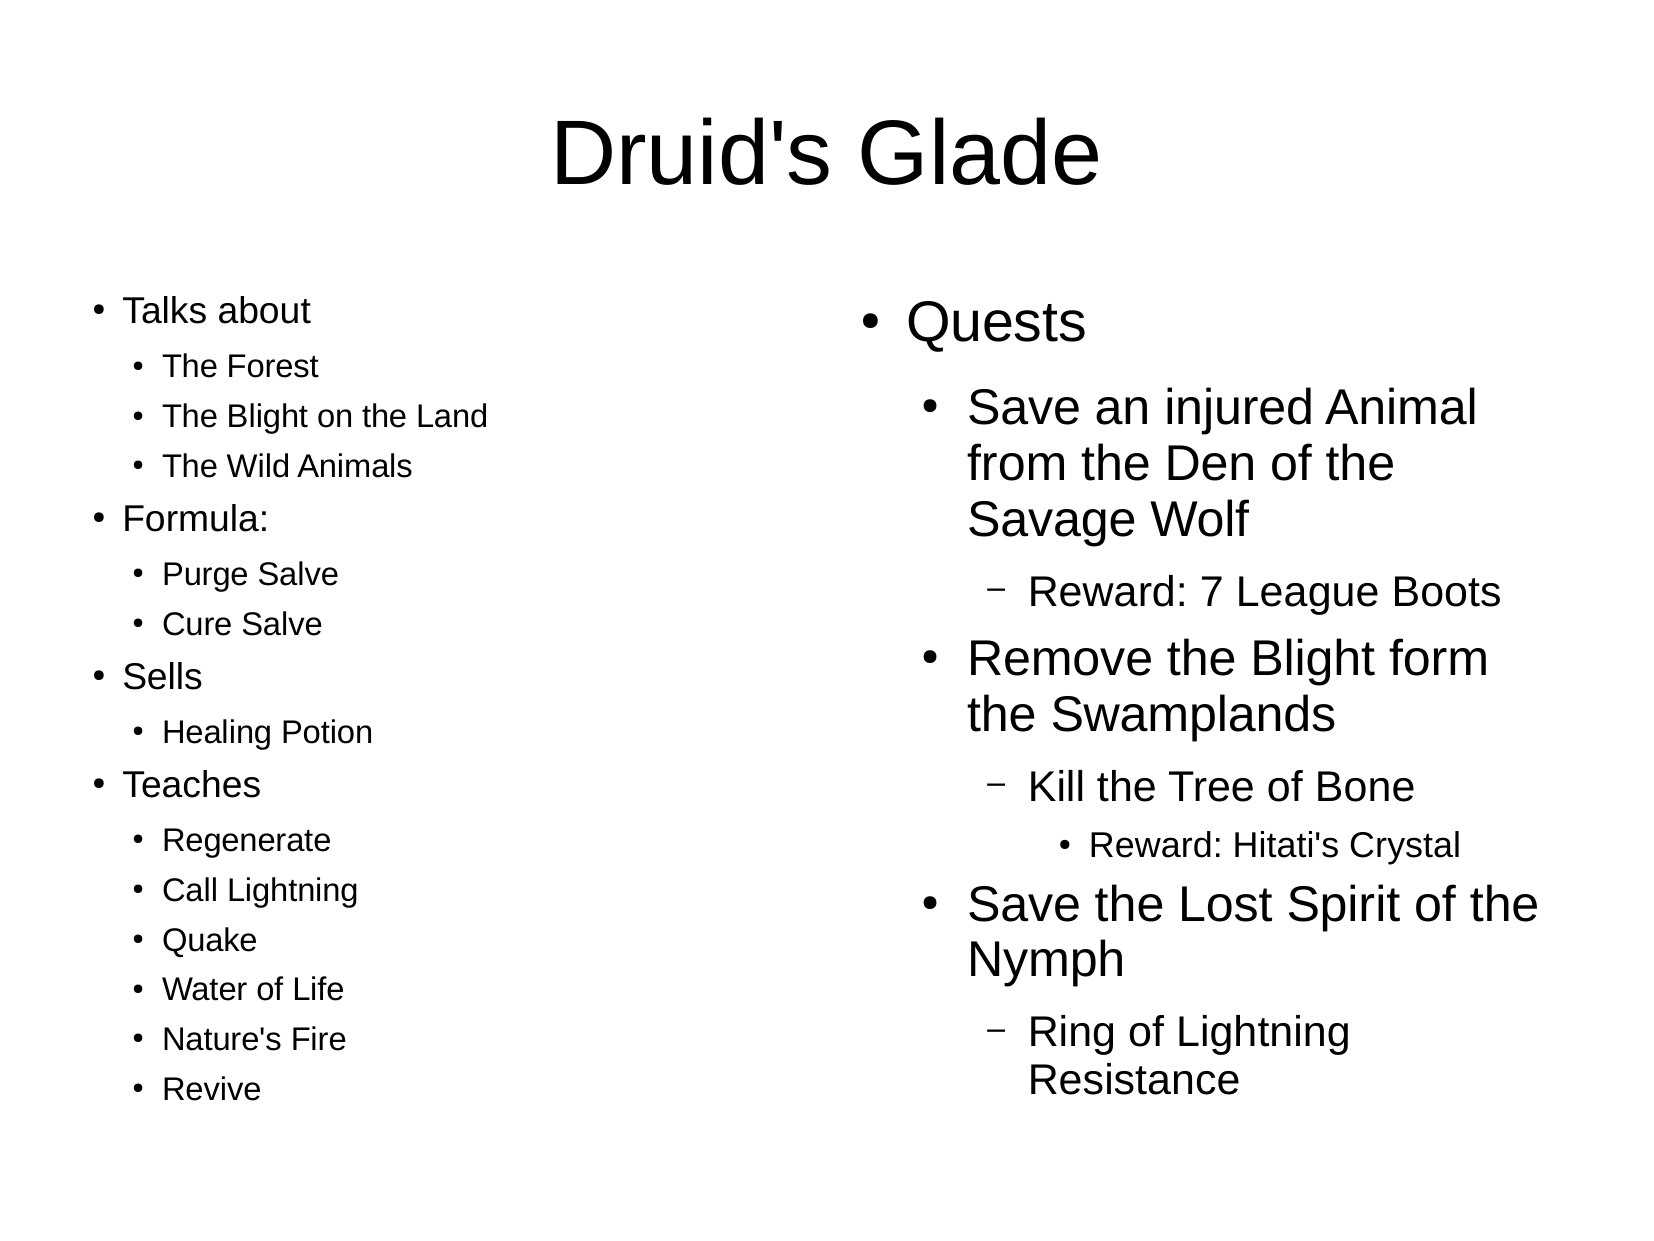

# Druid's Glade
Talks about
The Forest
The Blight on the Land
The Wild Animals
Formula:
Purge Salve
Cure Salve
Sells
Healing Potion
Teaches
Regenerate
Call Lightning
Quake
Water of Life
Nature's Fire
Revive
Quests
Save an injured Animal from the Den of the Savage Wolf
Reward: 7 League Boots
Remove the Blight form the Swamplands
Kill the Tree of Bone
Reward: Hitati's Crystal
Save the Lost Spirit of the Nymph
Ring of Lightning Resistance